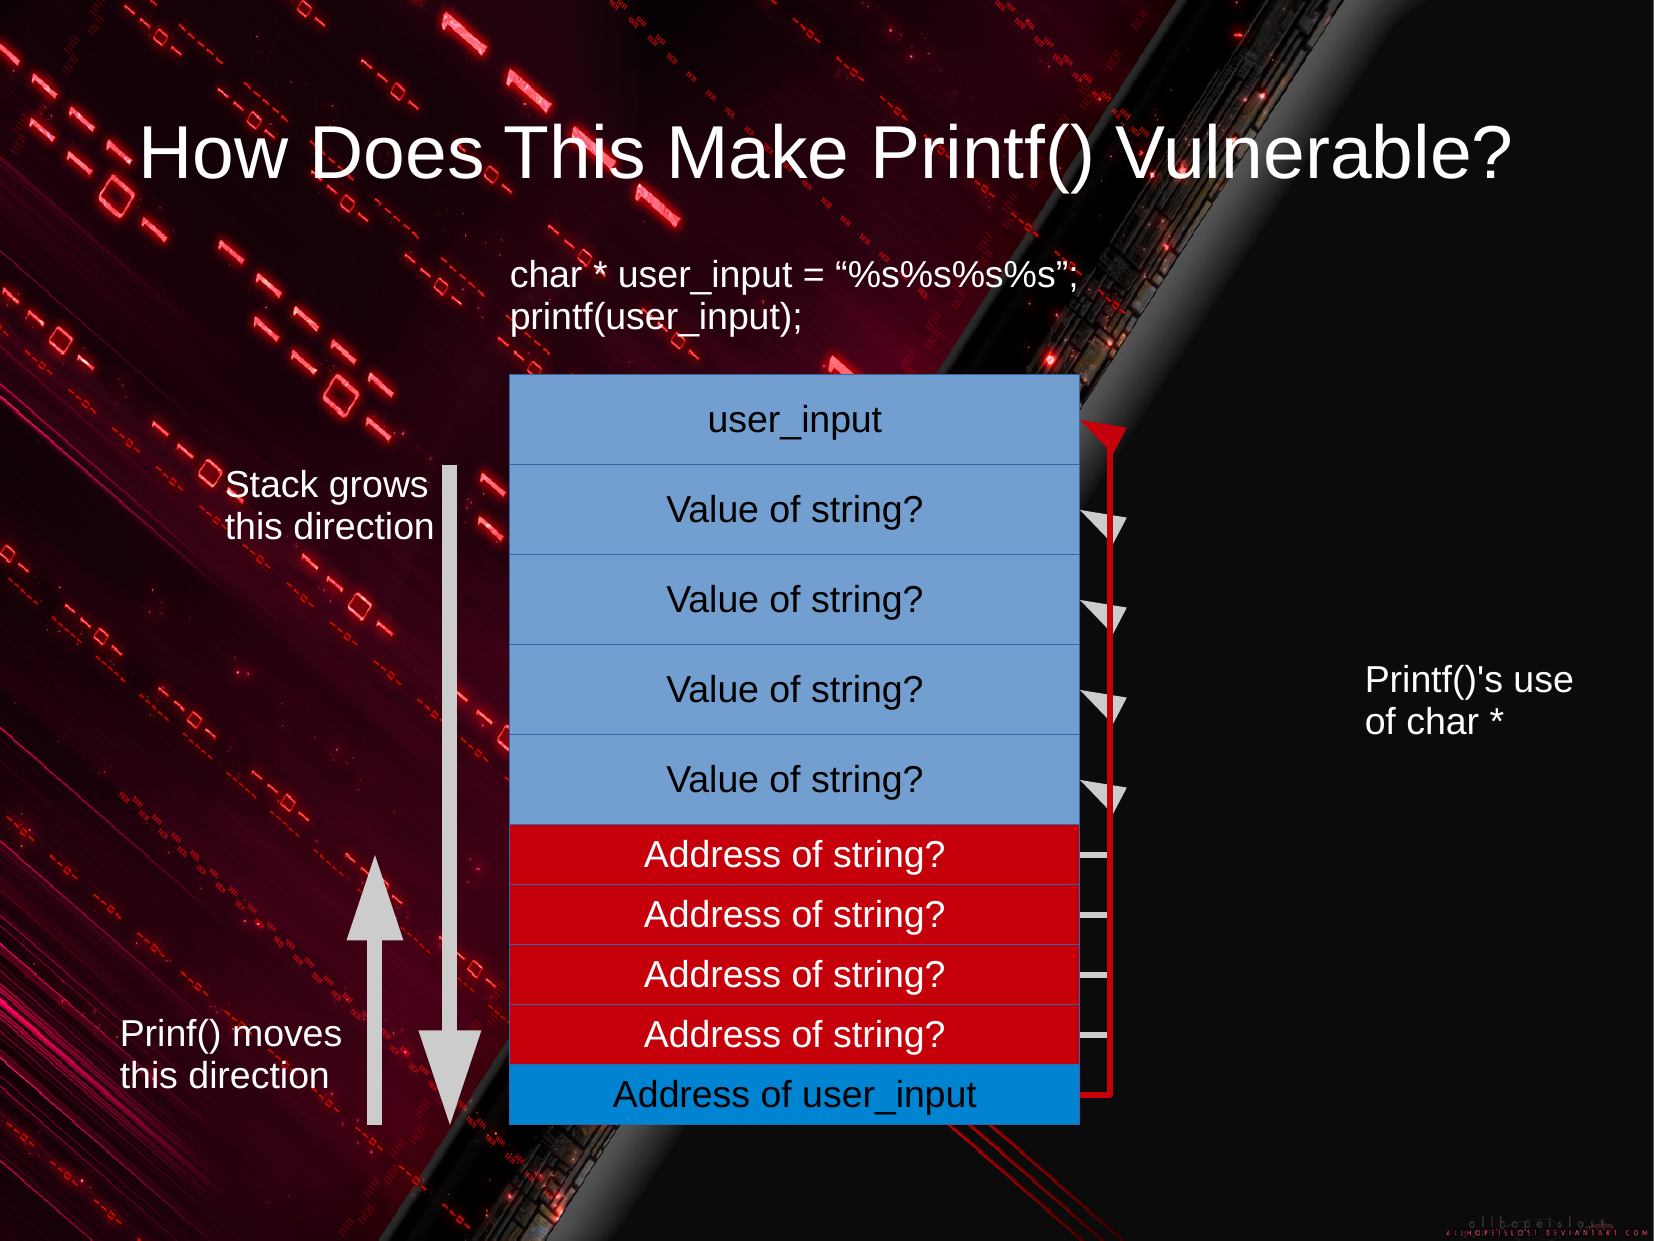

# How Does This Make Printf() Vulnerable?
char * user_input = “%s%s%s%s”;
printf(user_input);
user_input
Stack grows
this direction
Value of string?
Value of string?
Value of string?
Printf()'s use of char *
Value of string?
Address of string?
Address of string?
Address of string?
Address of string?
Prinf() moves this direction
Address of user_input